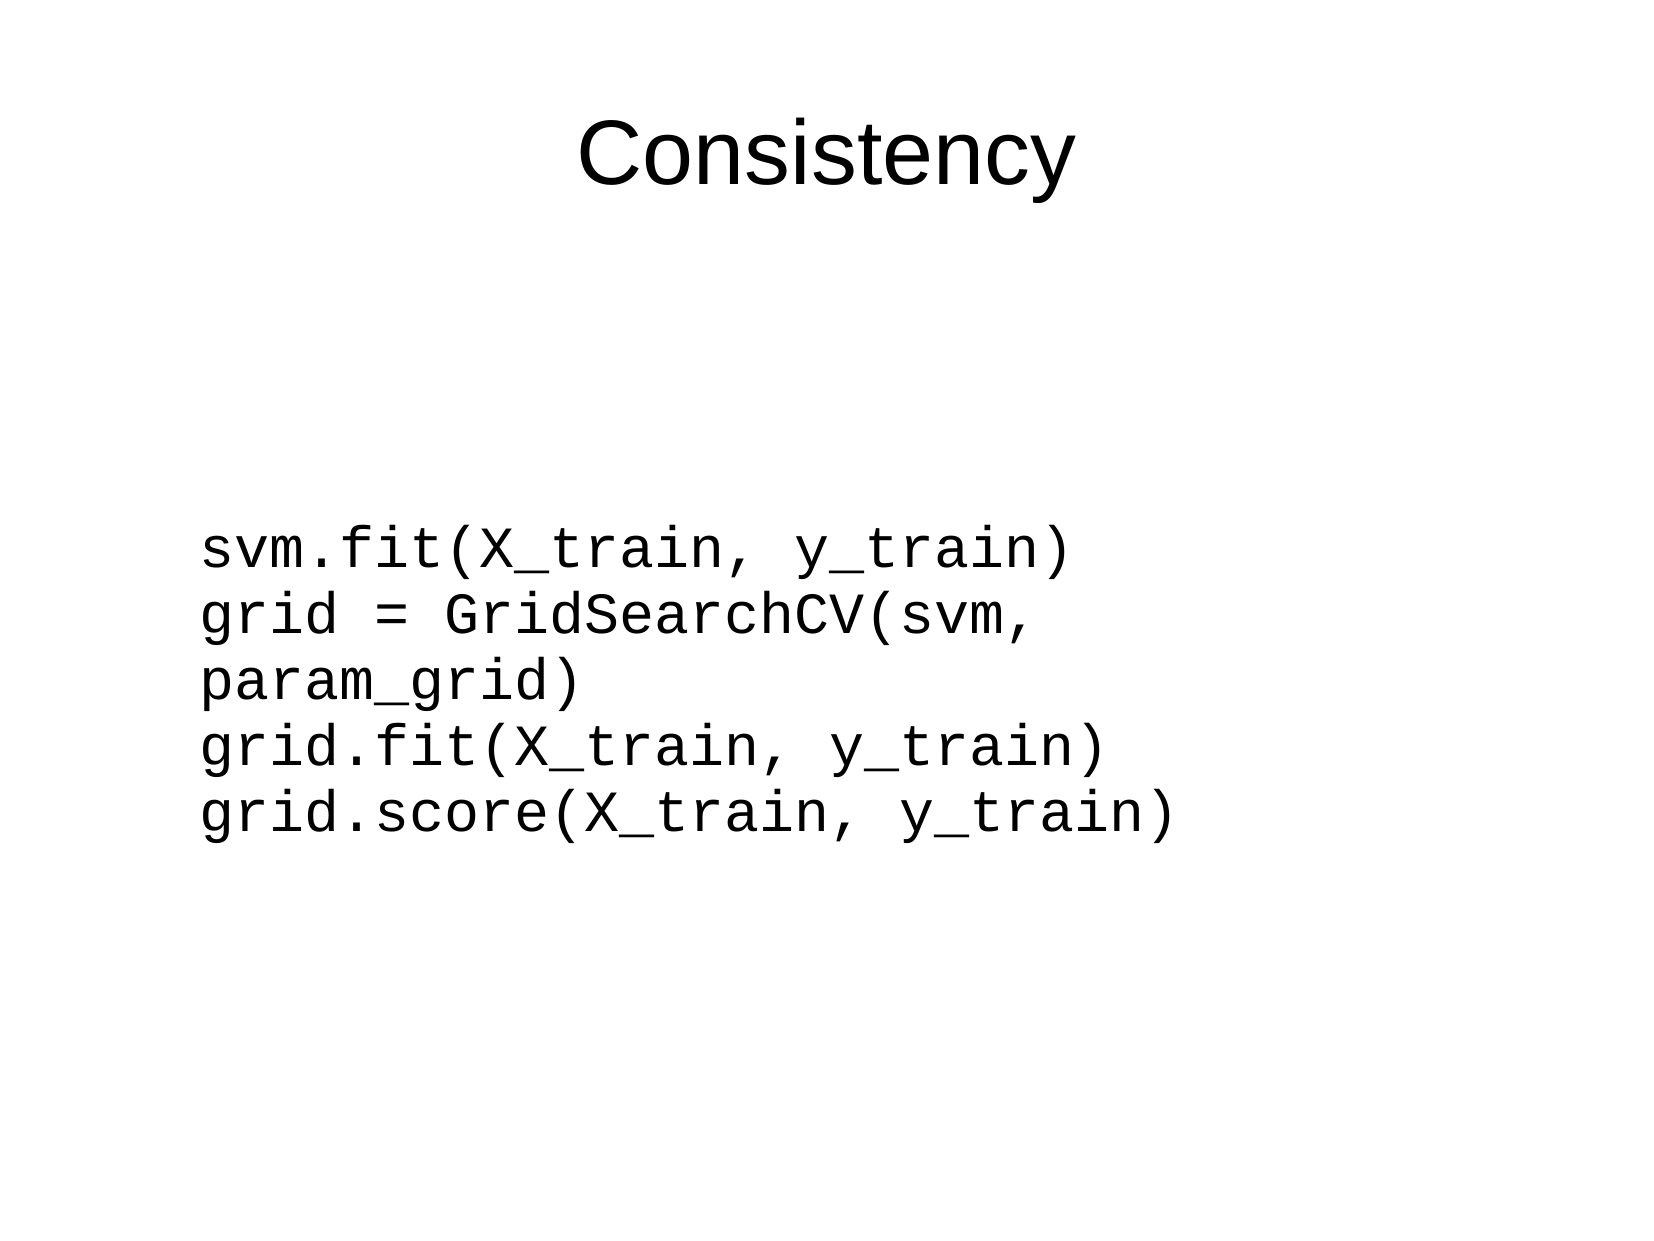

# Consistency
svm.fit(X_train, y_train)
grid = GridSearchCV(svm, param_grid)
grid.fit(X_train, y_train)
grid.score(X_train, y_train)